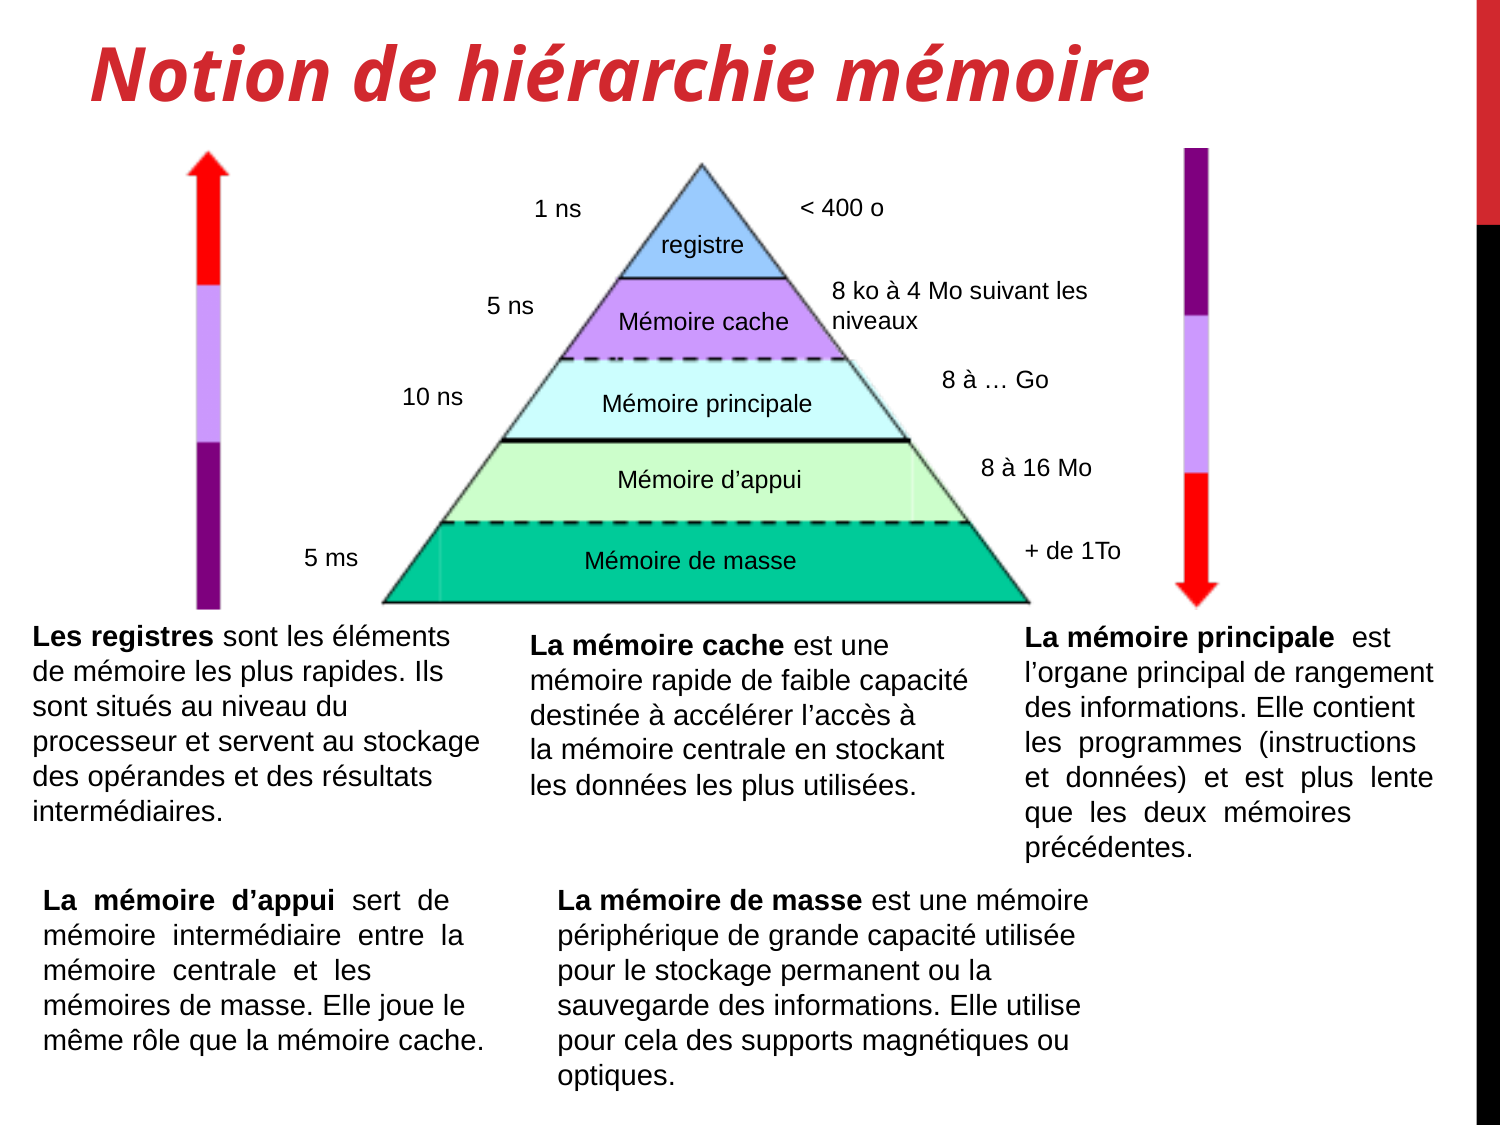

# Notion de hiérarchie mémoire
< 400 o
1 ns
registre
8 ko à 4 Mo suivant les niveaux
5 ns
Mémoire cache
8 à … Go
10 ns
 Mémoire principale
8 à 16 Mo
Mémoire d’appui
+ de 1To
5 ms
Mémoire de masse
Les registres sont les éléments de mémoire les plus rapides. Ils sont situés au niveau du processeur et servent au stockage des opérandes et des résultats intermédiaires.
La mémoire principale est l’organe principal de rangement des informations. Elle contient
les programmes (instructions et données) et est plus lente que les deux mémoires précédentes.
La mémoire cache est une mémoire rapide de faible capacité destinée à accélérer l’accès à
la mémoire centrale en stockant les données les plus utilisées.
La mémoire d’appui sert de mémoire intermédiaire entre la mémoire centrale et les
mémoires de masse. Elle joue le même rôle que la mémoire cache.
La mémoire de masse est une mémoire périphérique de grande capacité utilisée pour le stockage permanent ou la sauvegarde des informations. Elle utilise pour cela des supports magnétiques ou optiques.